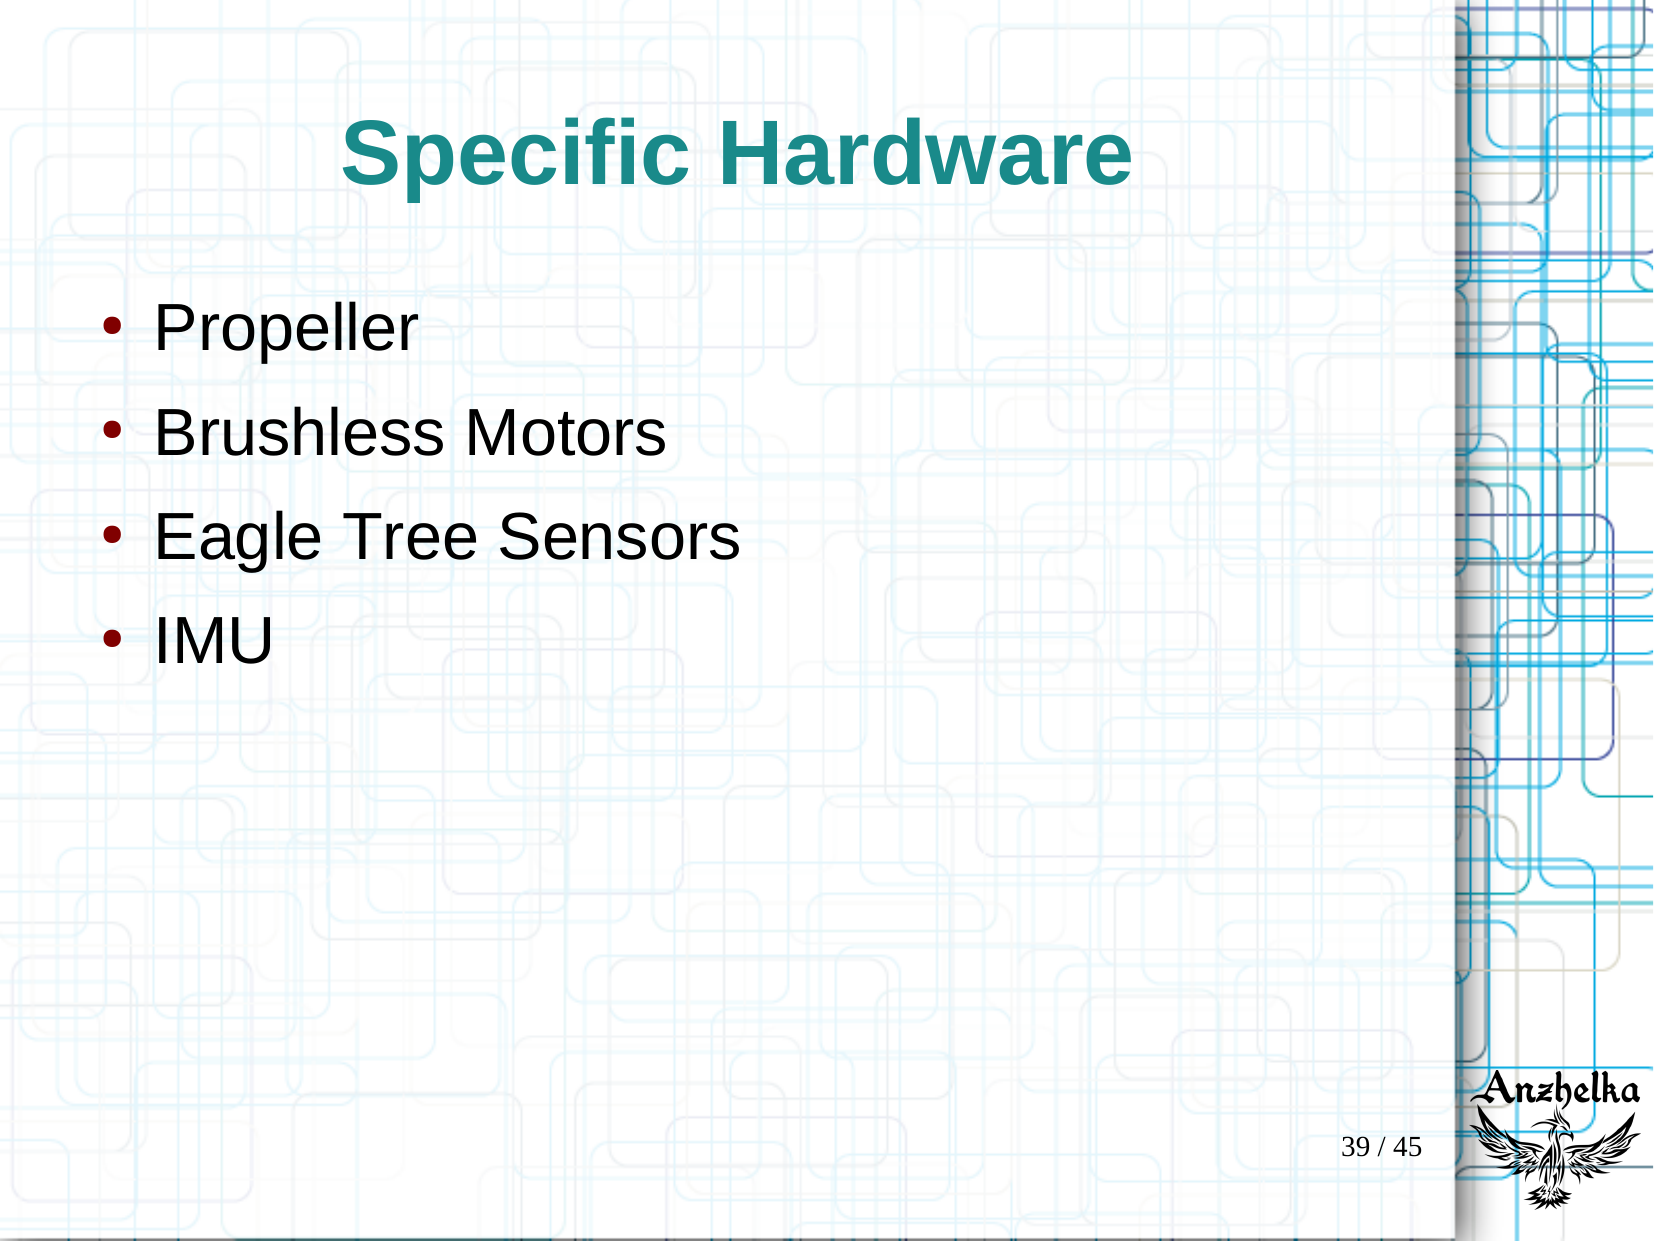

# Specific Hardware
Propeller
Brushless Motors
Eagle Tree Sensors
IMU
39